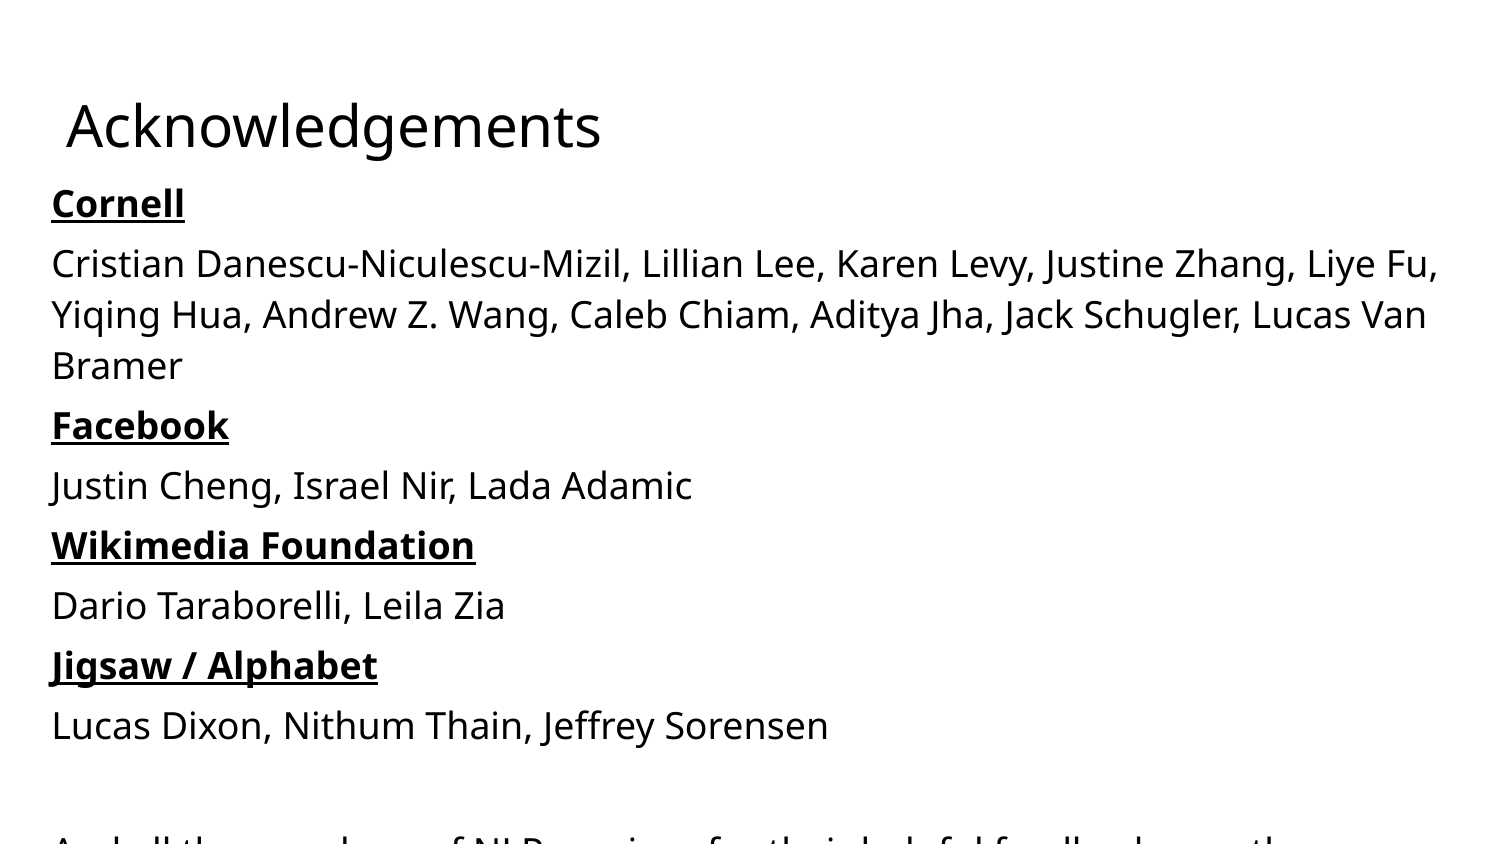

# Acknowledgements
Cornell
Cristian Danescu-Niculescu-Mizil, Lillian Lee, Karen Levy, Justine Zhang, Liye Fu, Yiqing Hua, Andrew Z. Wang, Caleb Chiam, Aditya Jha, Jack Schugler, Lucas Van Bramer
Facebook
Justin Cheng, Israel Nir, Lada Adamic
Wikimedia Foundation
Dario Taraborelli, Leila Zia
Jigsaw / Alphabet
Lucas Dixon, Nithum Thain, Jeffrey Sorensen
And all the members of NLP seminar for their helpful feedback over the years